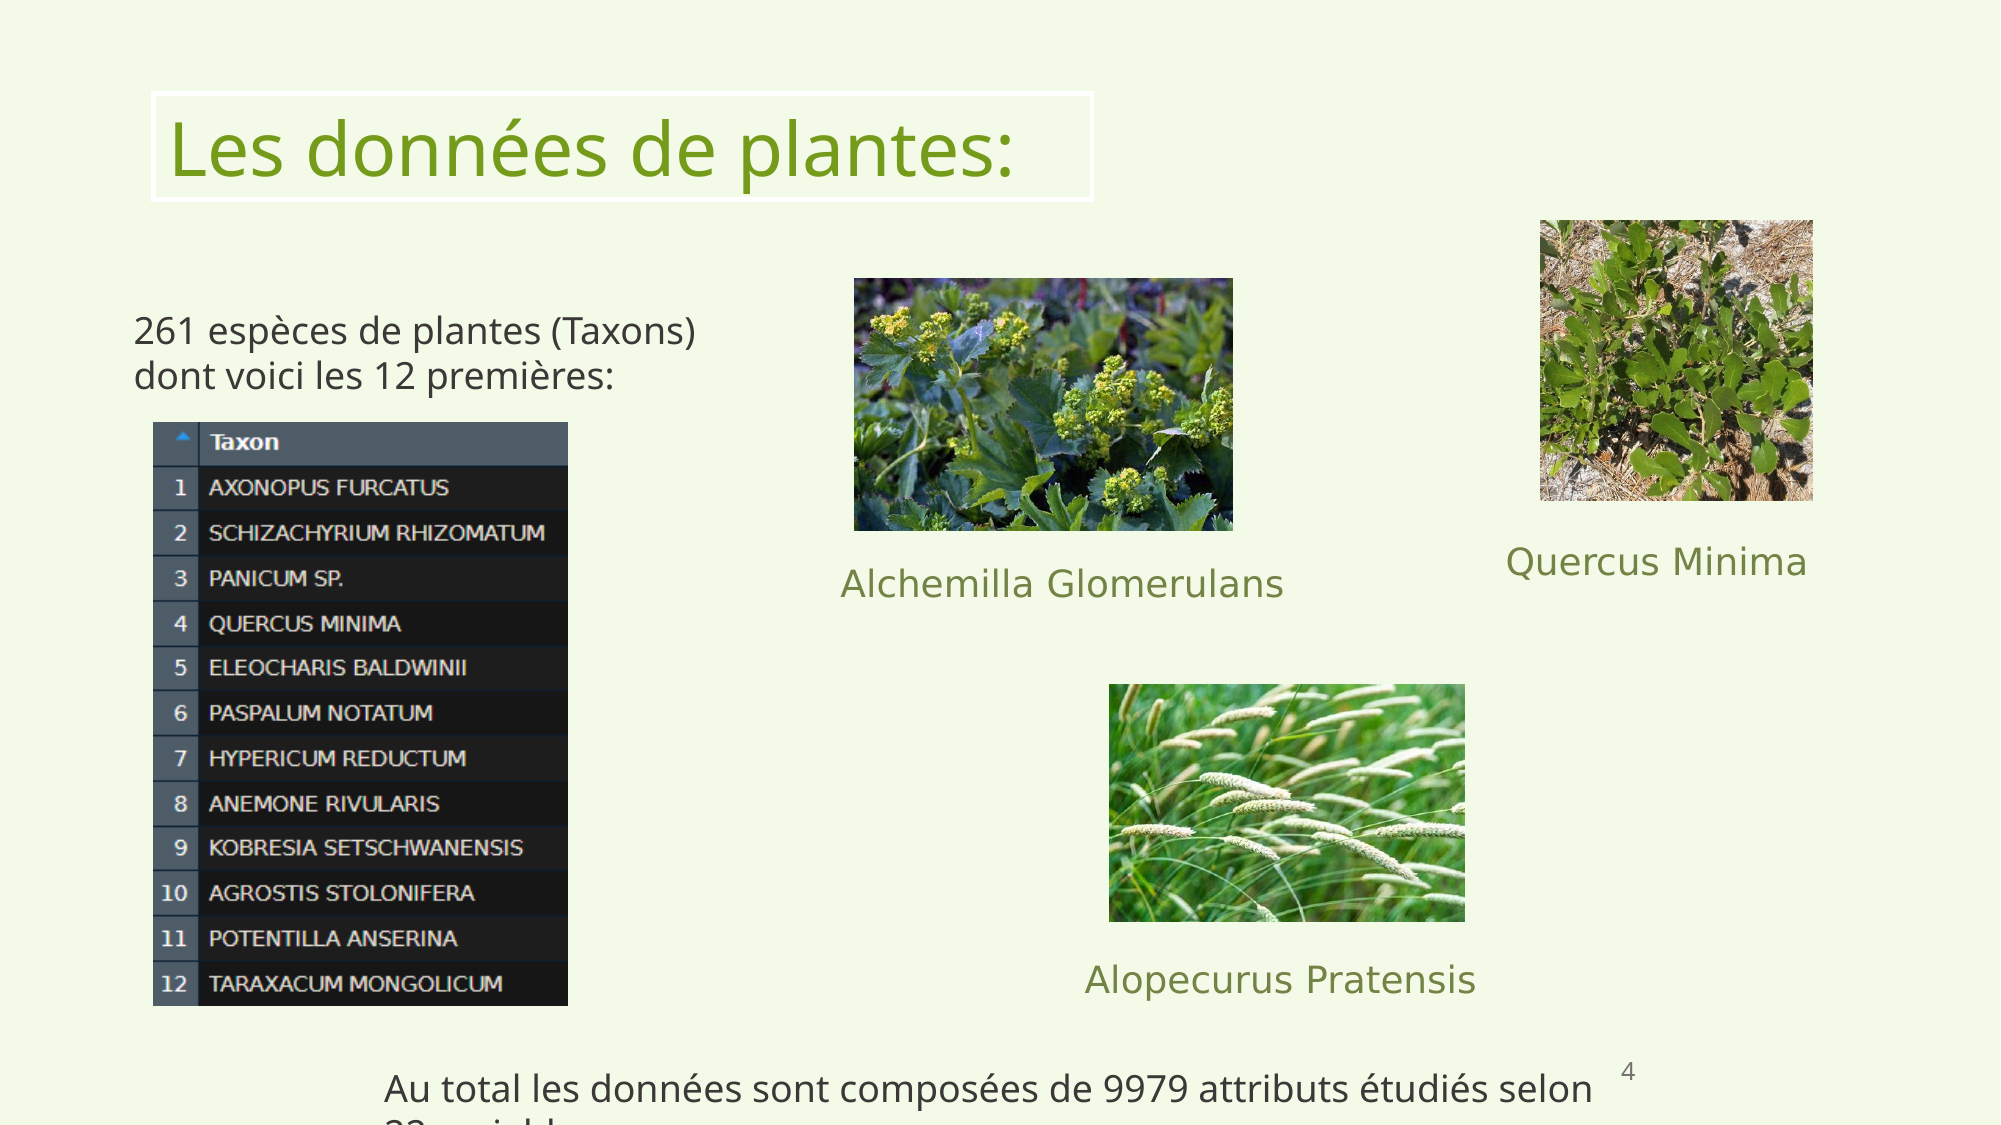

Les données de plantes:
261 espèces de plantes (Taxons)
dont voici les 12 premières:
Quercus Minima
Alchemilla Glomerulans
Alopecurus Pratensis
Au total les données sont composées de 9979 attributs étudiés selon 22 variables.